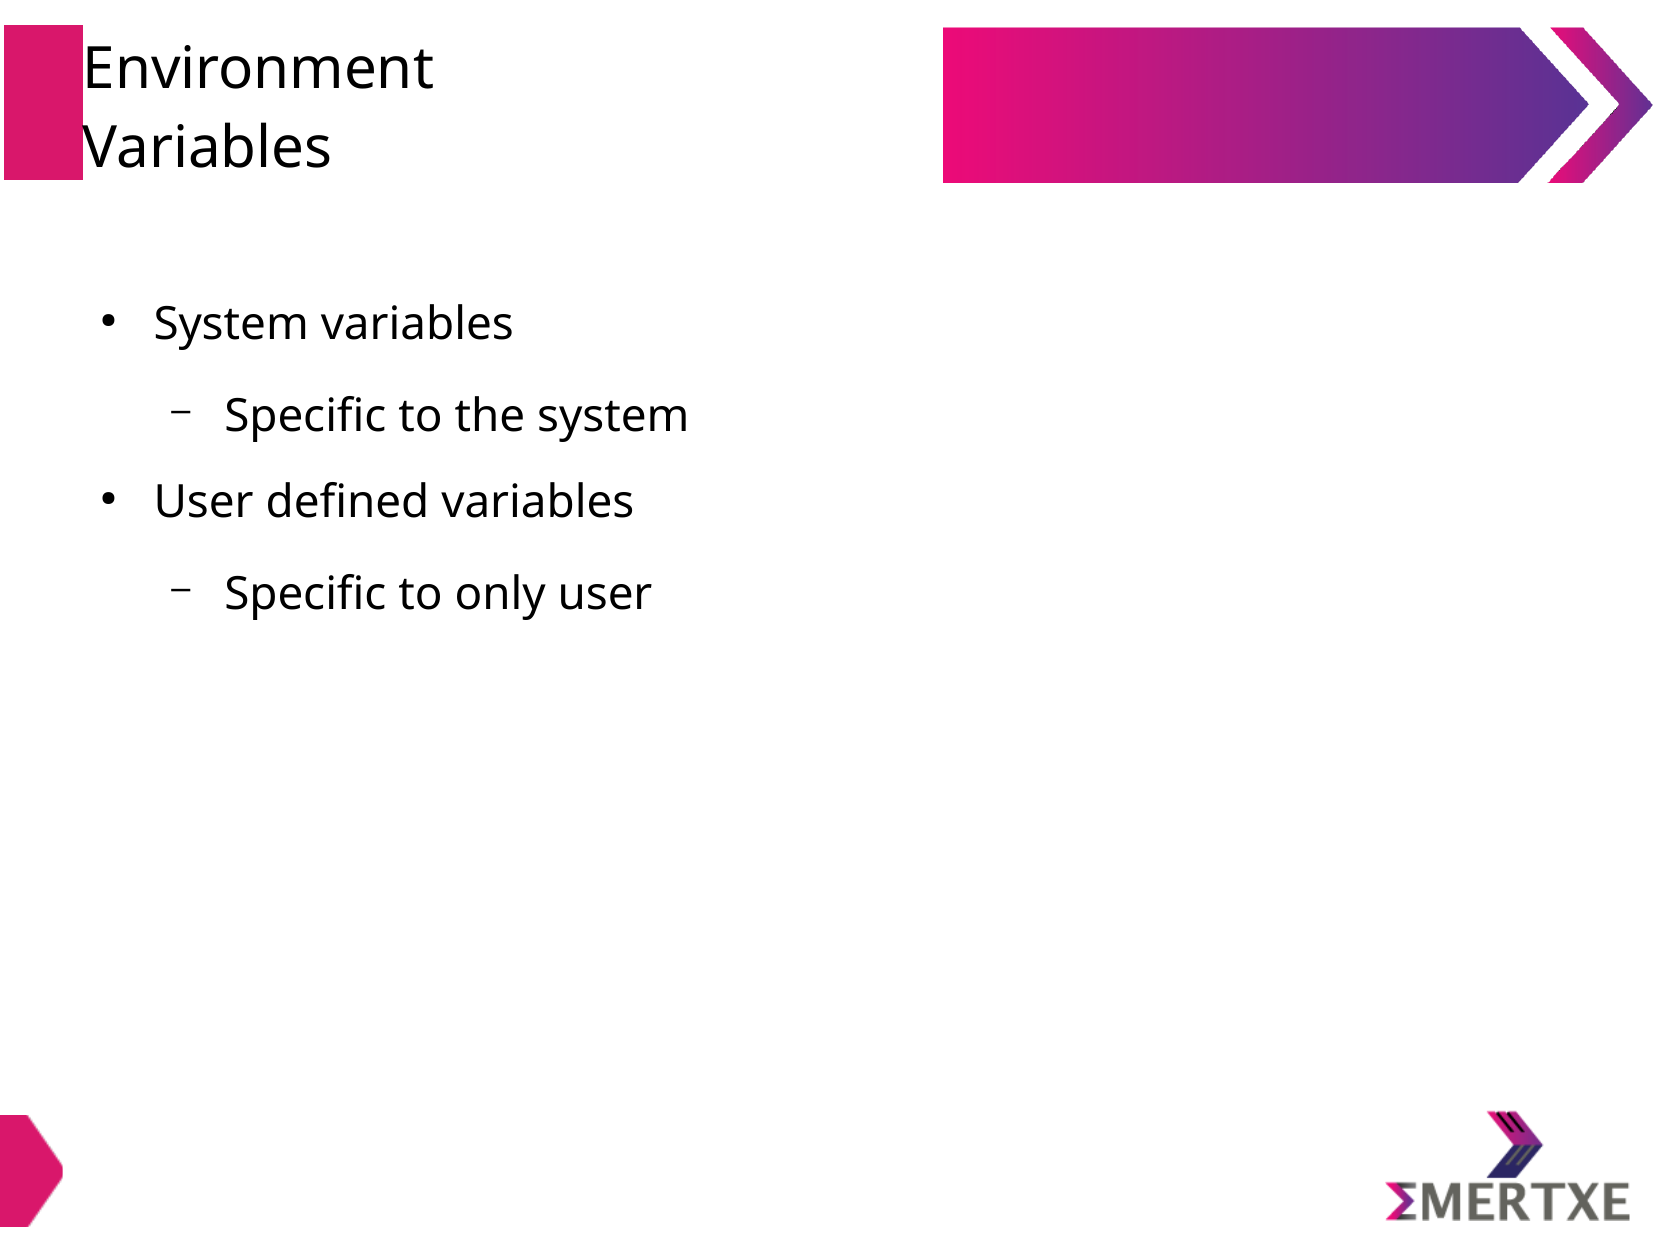

# Environment Variables
System variables
Specific to the system
User defined variables
Specific to only user